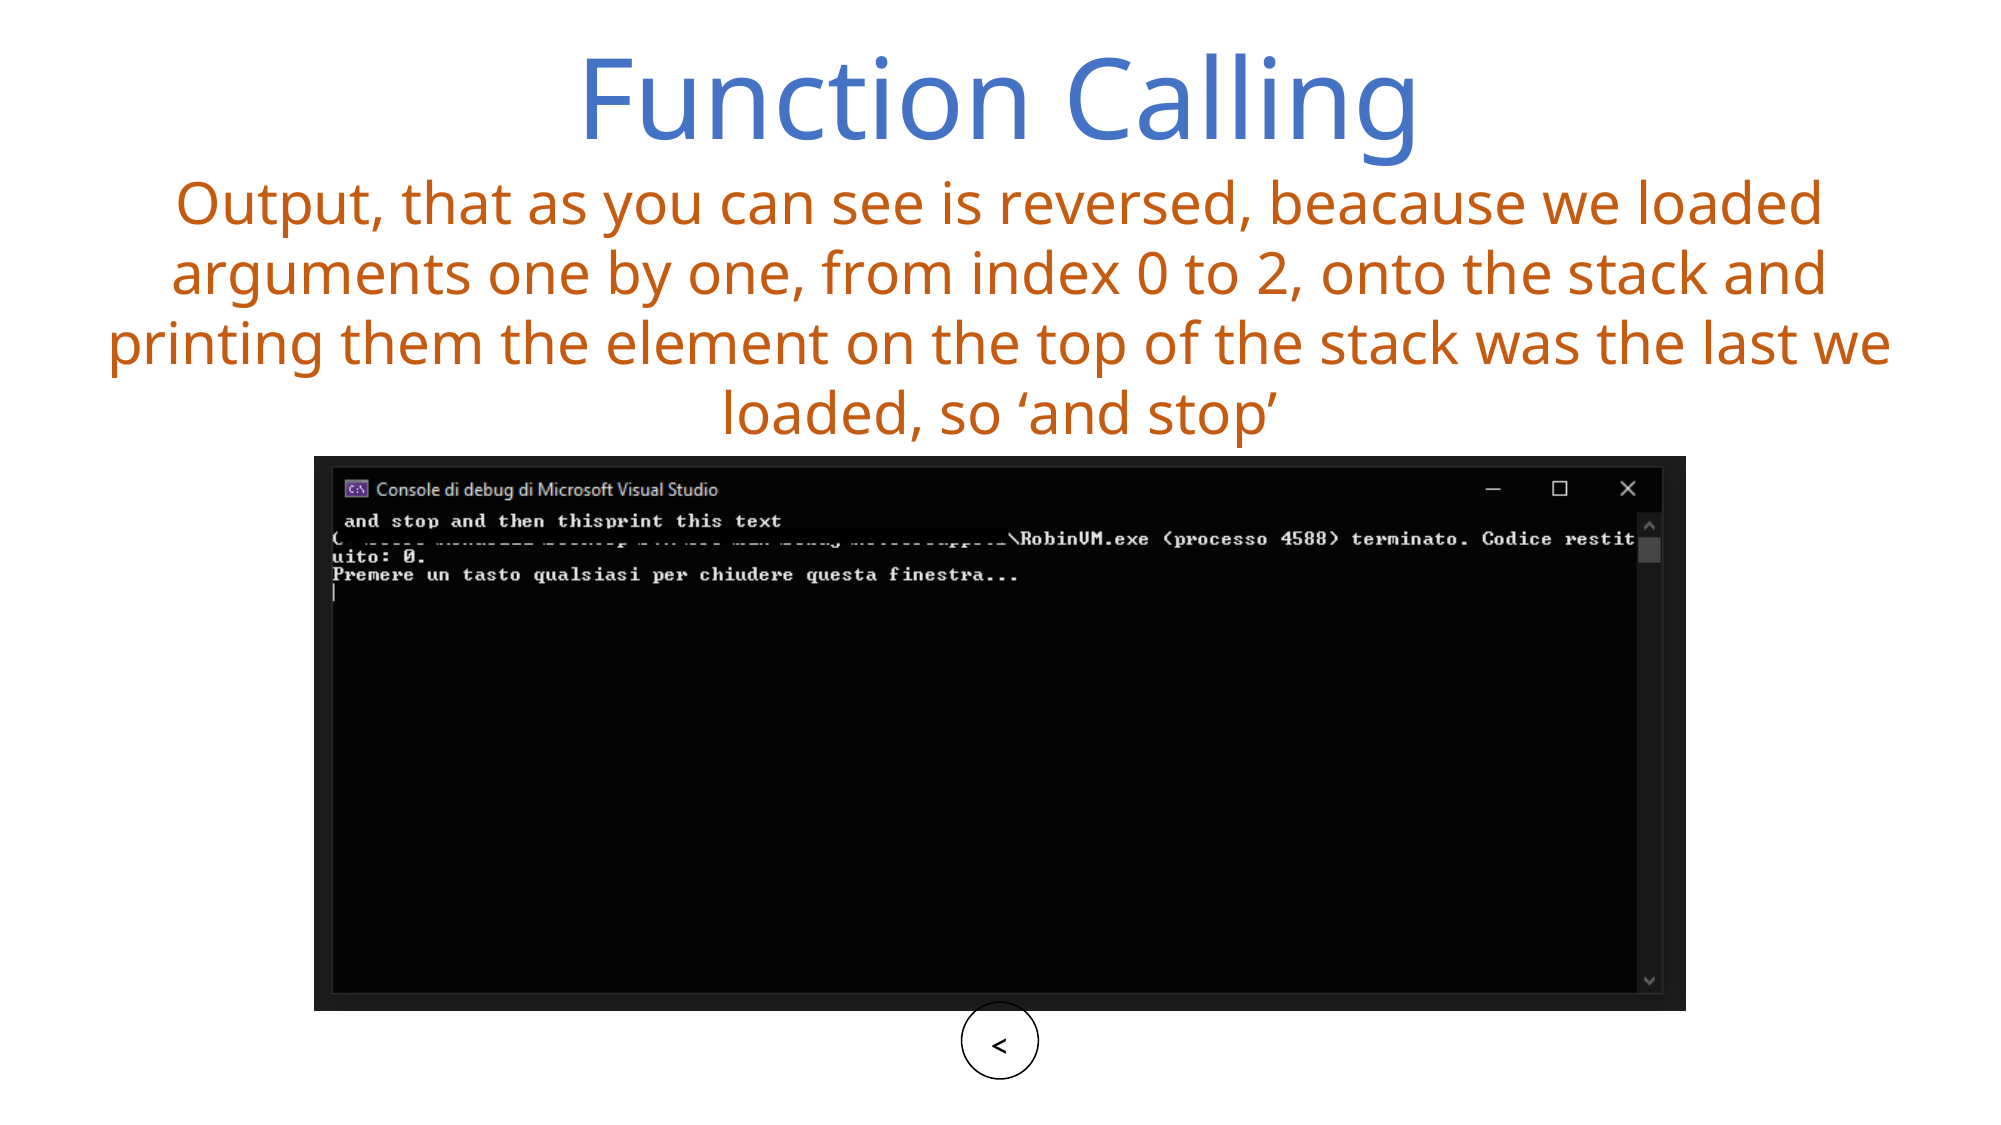

Function Calling
Output, that as you can see is reversed, beacause we loaded arguments one by one, from index 0 to 2, onto the stack and printing them the element on the top of the stack was the last we loaded, so ‘and stop’
<